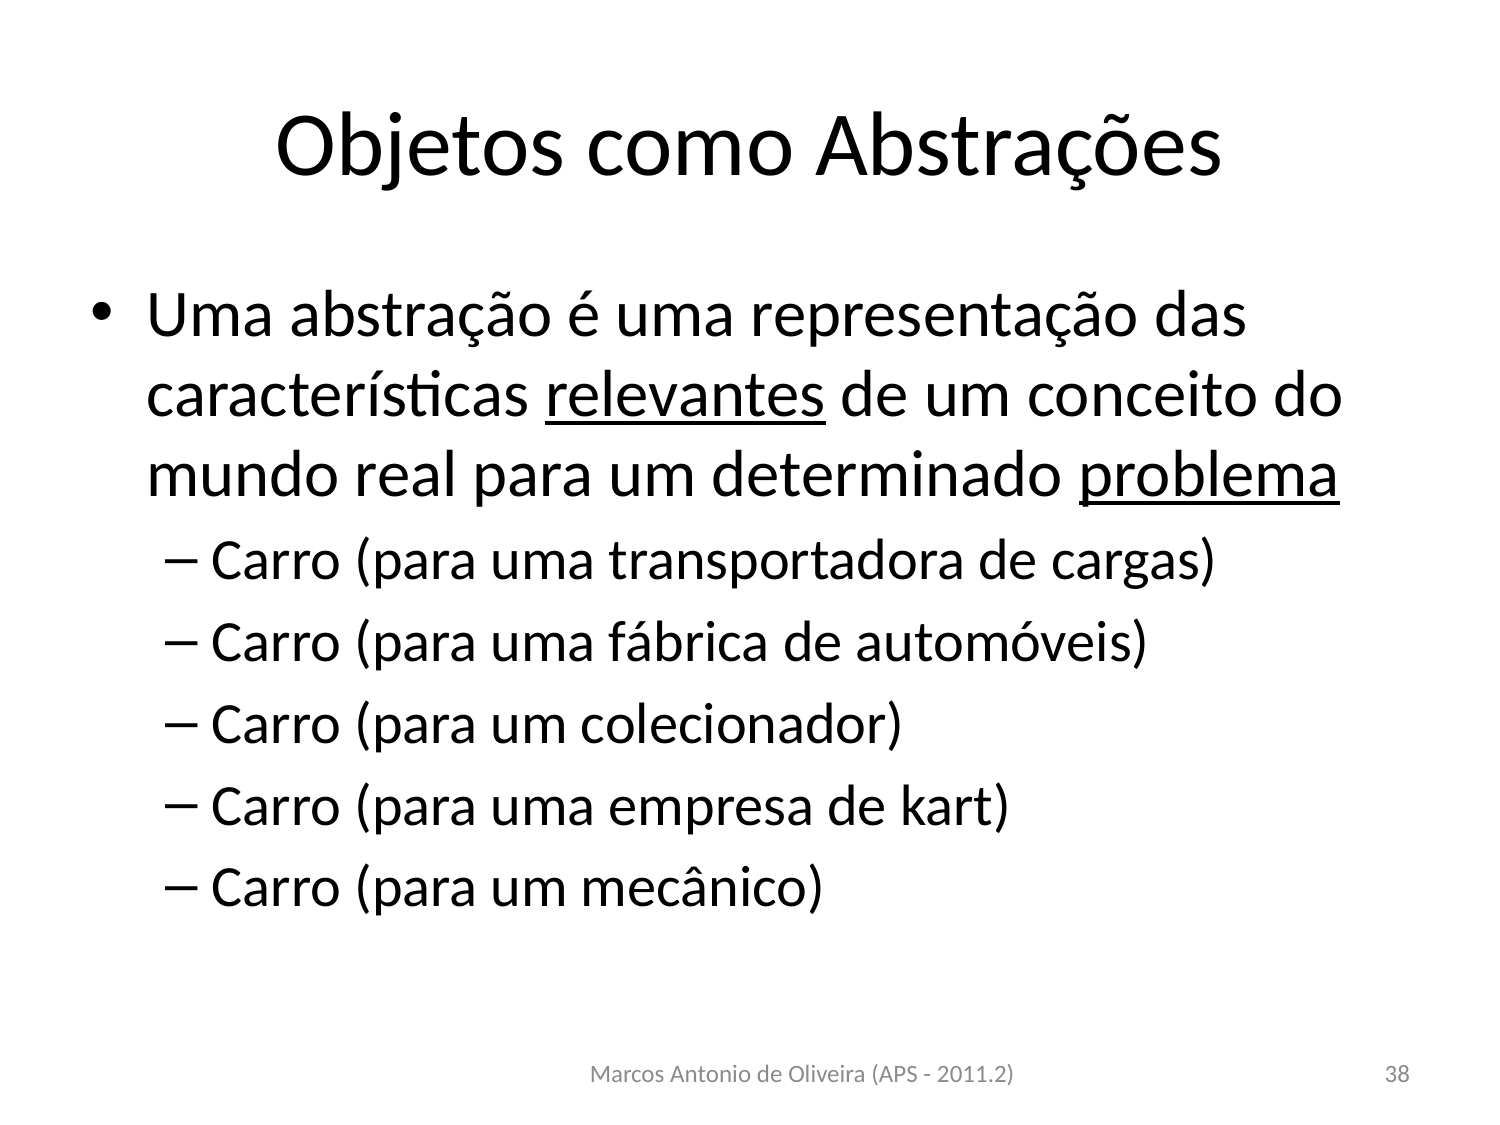

# Objetos como Abstrações
Uma abstração é uma representação das características relevantes de um conceito do mundo real para um determinado problema
Carro (para uma transportadora de cargas)
Carro (para uma fábrica de automóveis)
Carro (para um colecionador)
Carro (para uma empresa de kart)
Carro (para um mecânico)
Marcos Antonio de Oliveira (APS - 2011.2)